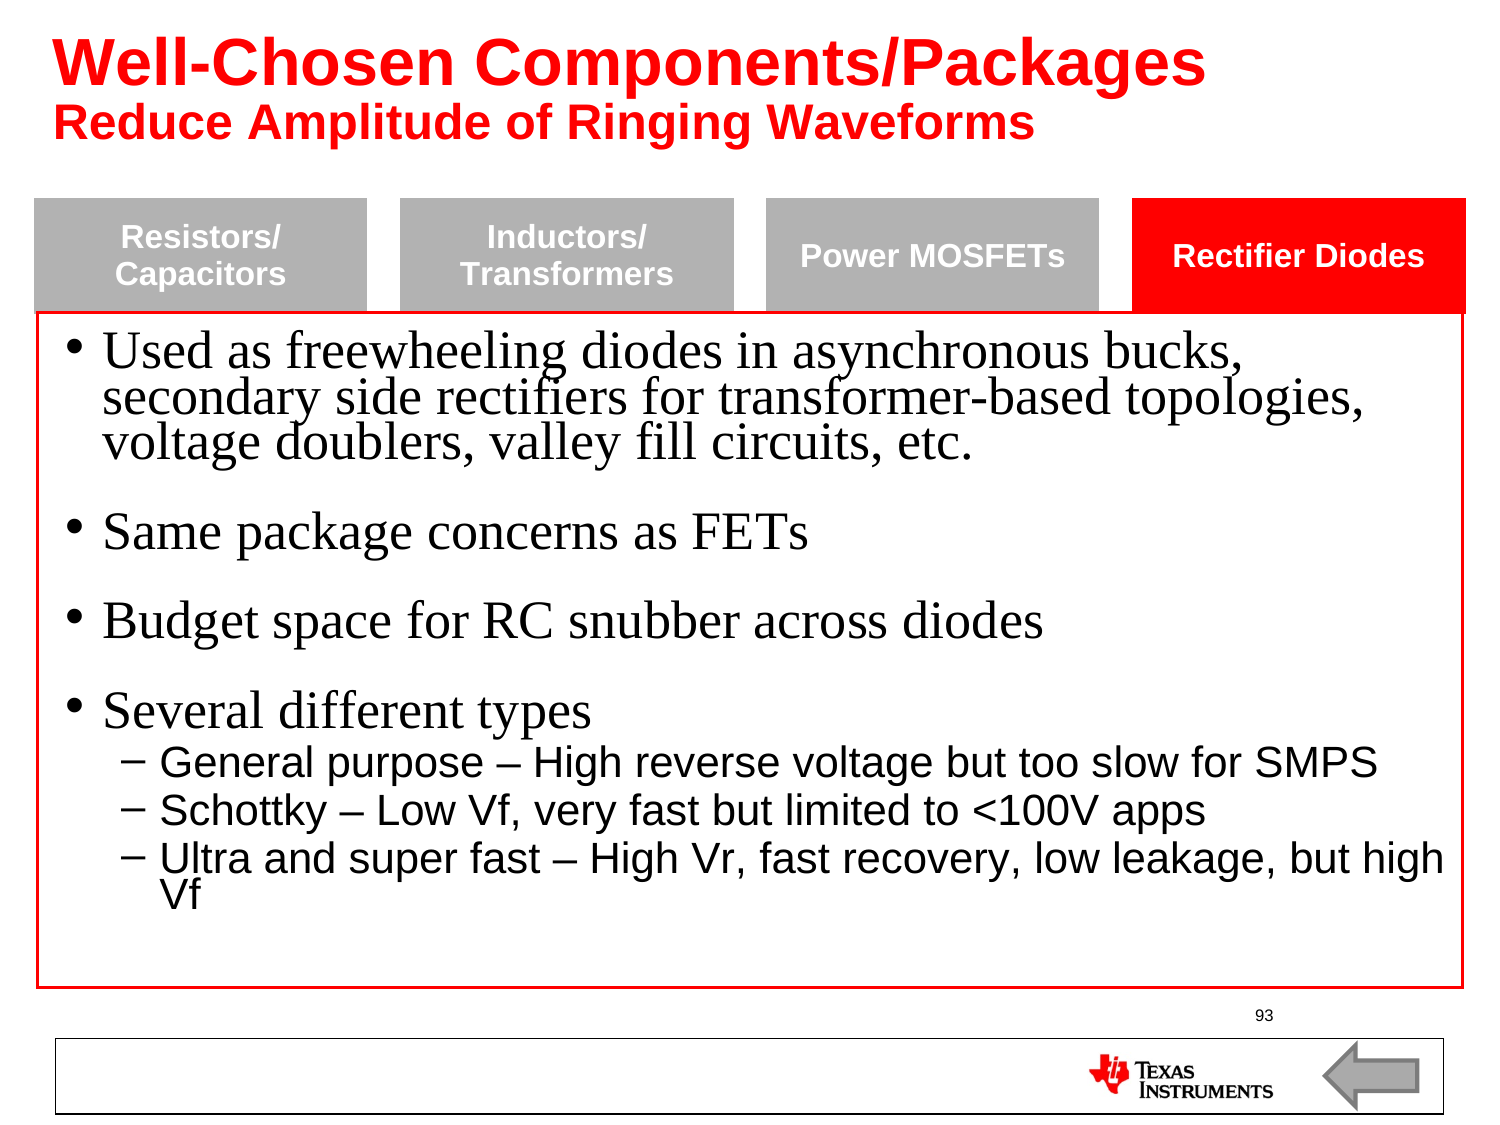

# Well-Chosen Components/Packages Reduce Amplitude of Ringing Waveforms
Resistors/Capacitors
Inductors/Transformers
Power MOSFETs
Rectifier Diodes
Used as freewheeling diodes in asynchronous bucks, secondary side rectifiers for transformer-based topologies, voltage doublers, valley fill circuits, etc.
Same package concerns as FETs
Budget space for RC snubber across diodes
Several different types
General purpose – High reverse voltage but too slow for SMPS
Schottky – Low Vf, very fast but limited to <100V apps
Ultra and super fast – High Vr, fast recovery, low leakage, but high Vf